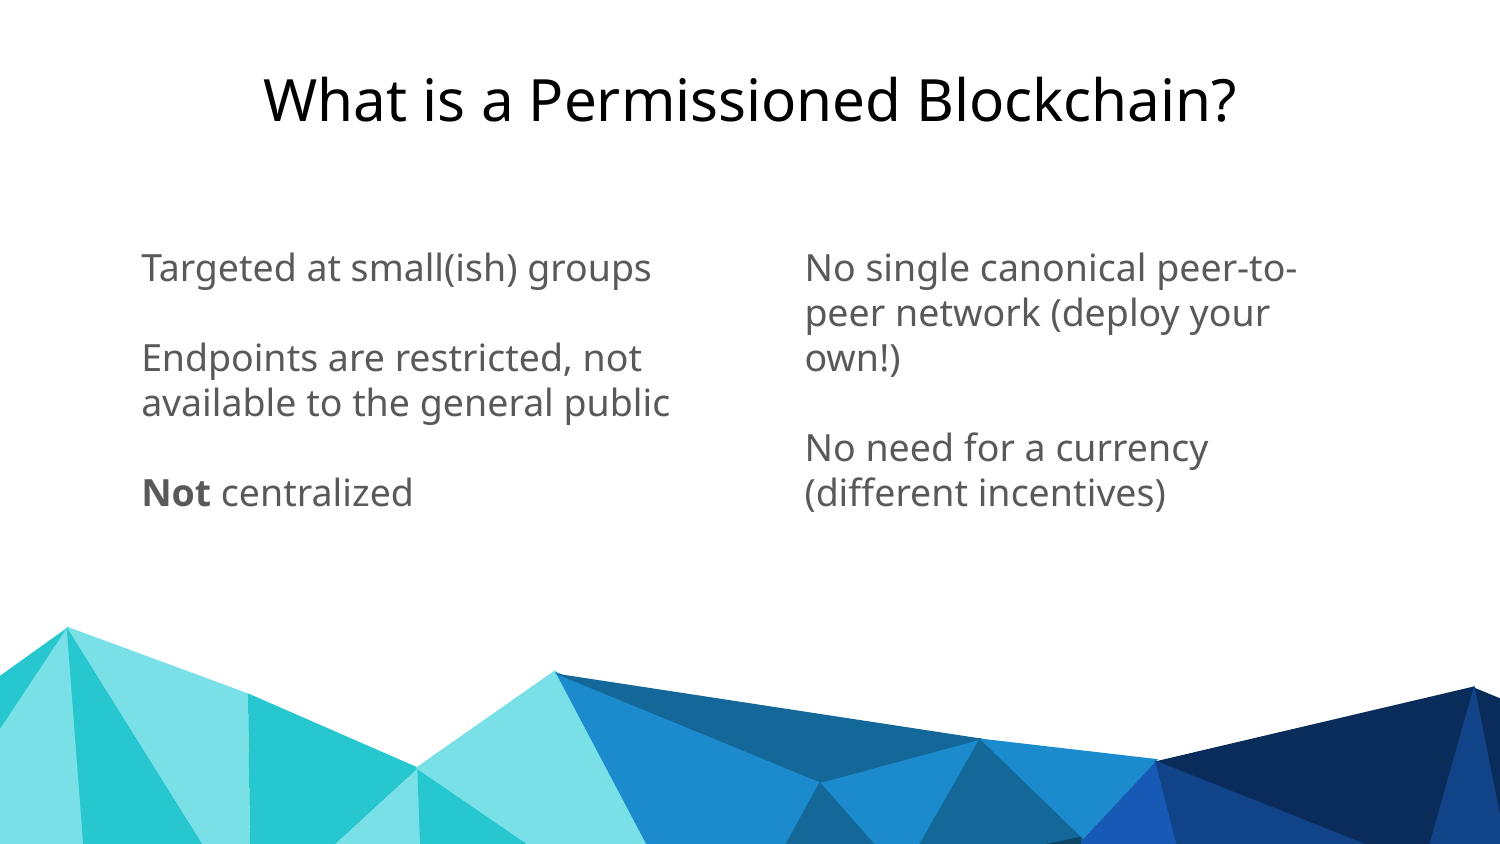

# What is a Permissioned Blockchain?
Targeted at small(ish) groups
Endpoints are restricted, not available to the general public
Not centralized
No single canonical peer-to-peer network (deploy your own!)
No need for a currency
(different incentives)